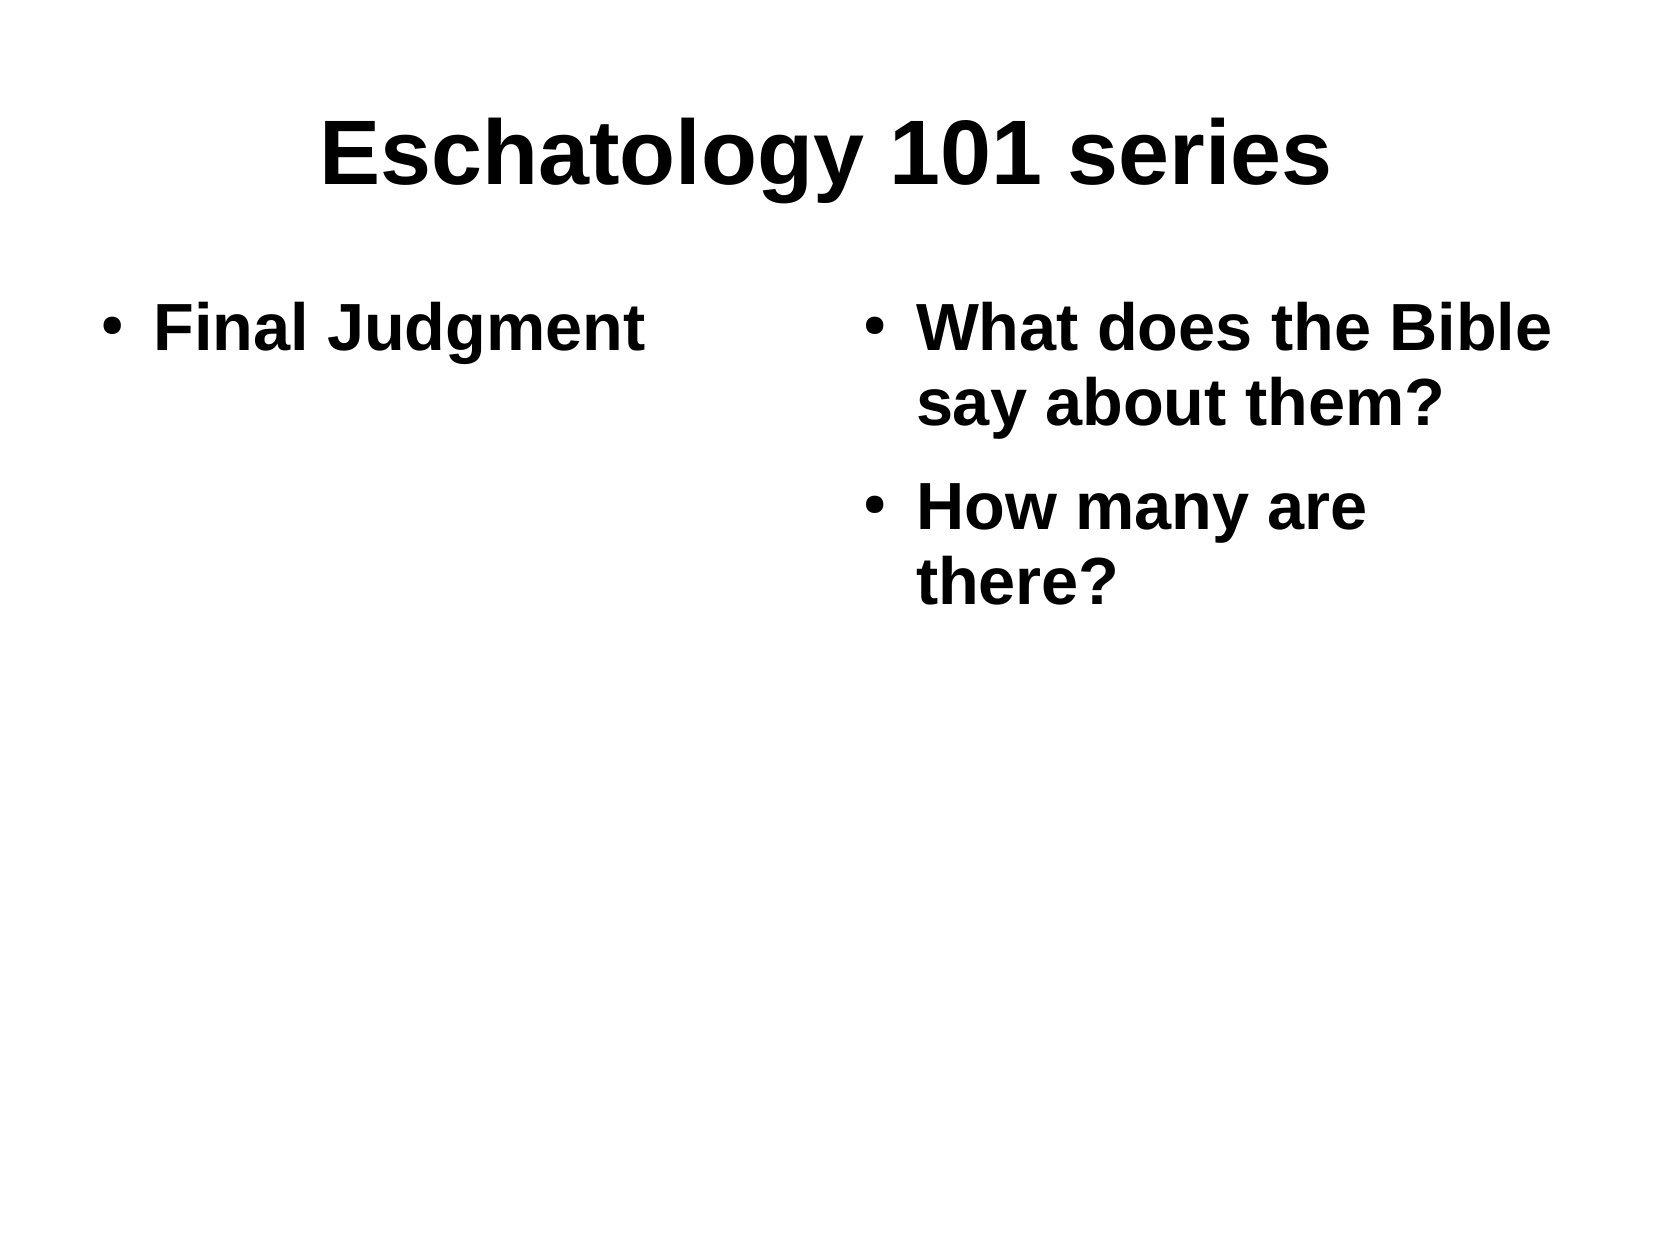

# Eschatology 101 series
Final Judgment
What does the Bible
say about them?
How many are there?